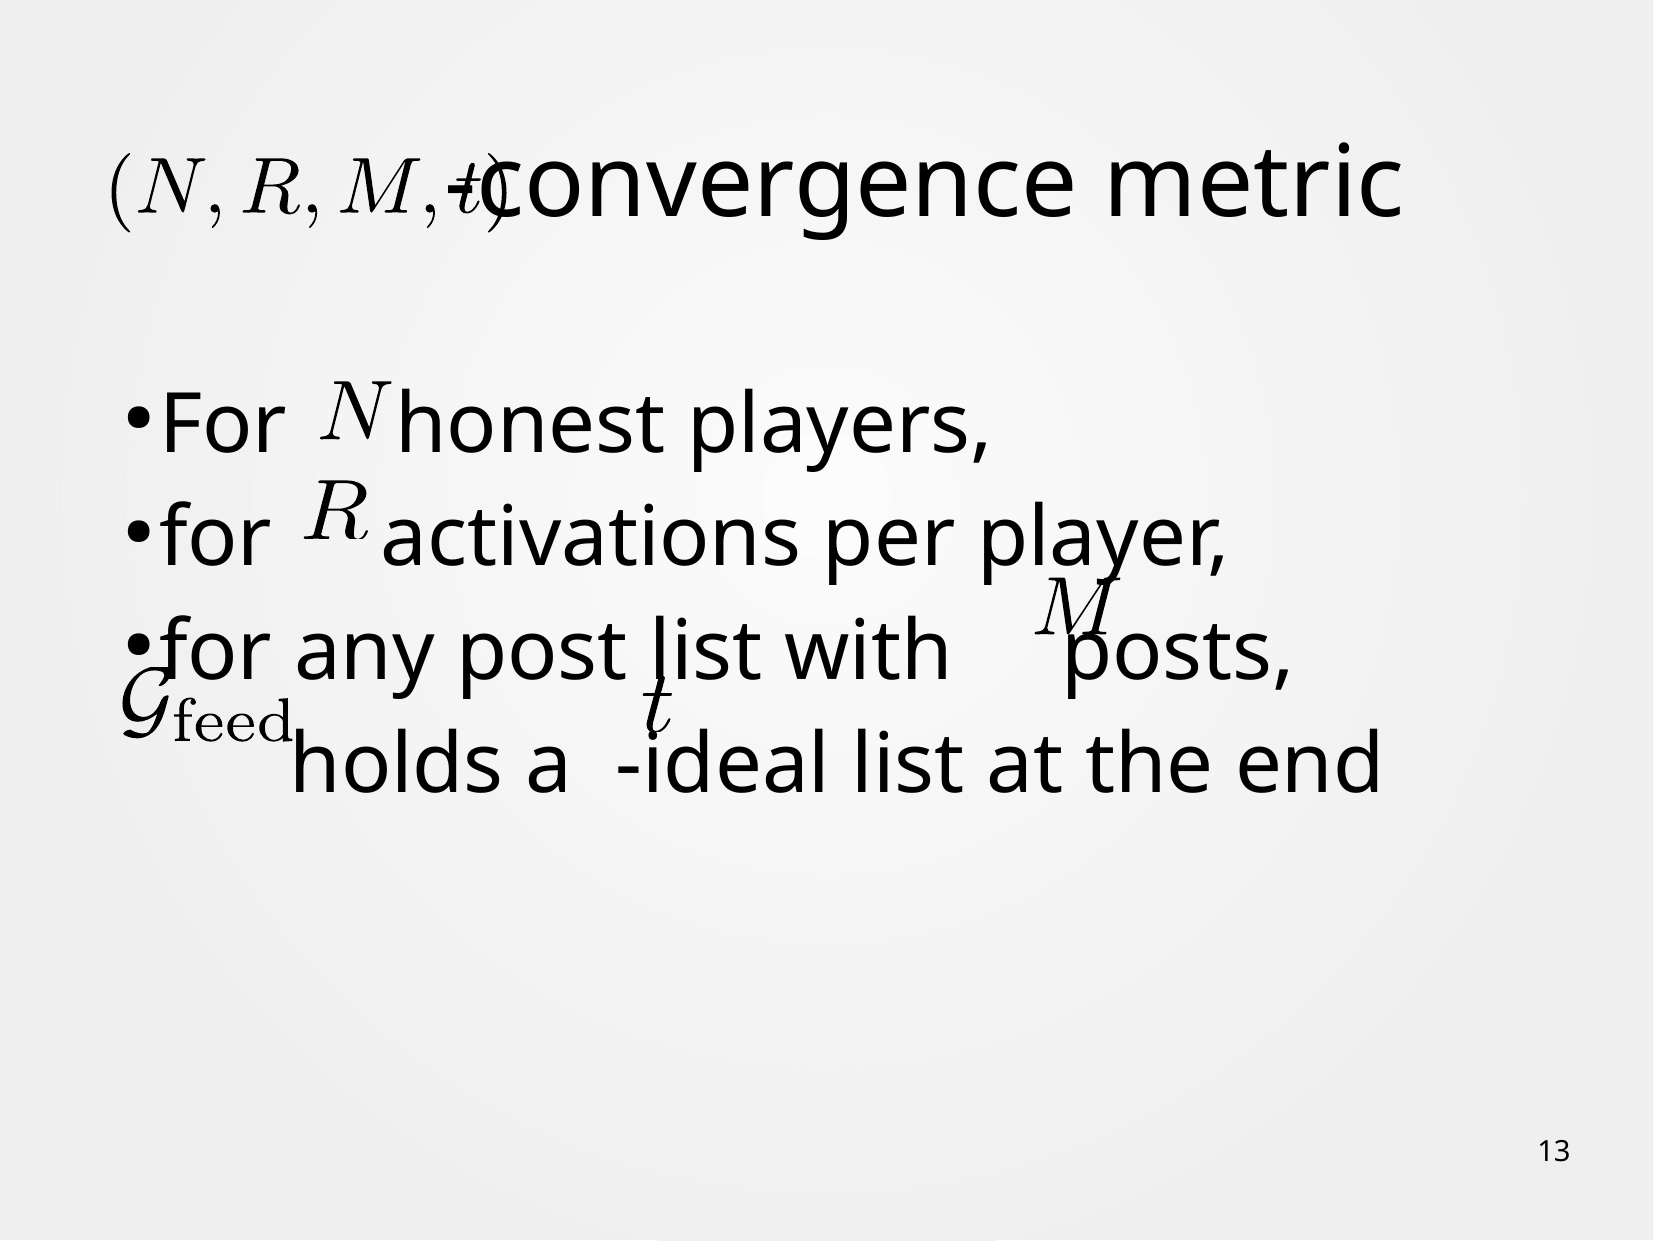

# -convergence metric
For honest players,
for activations per player,
for any post list with posts,
 holds a -ideal list at the end
13